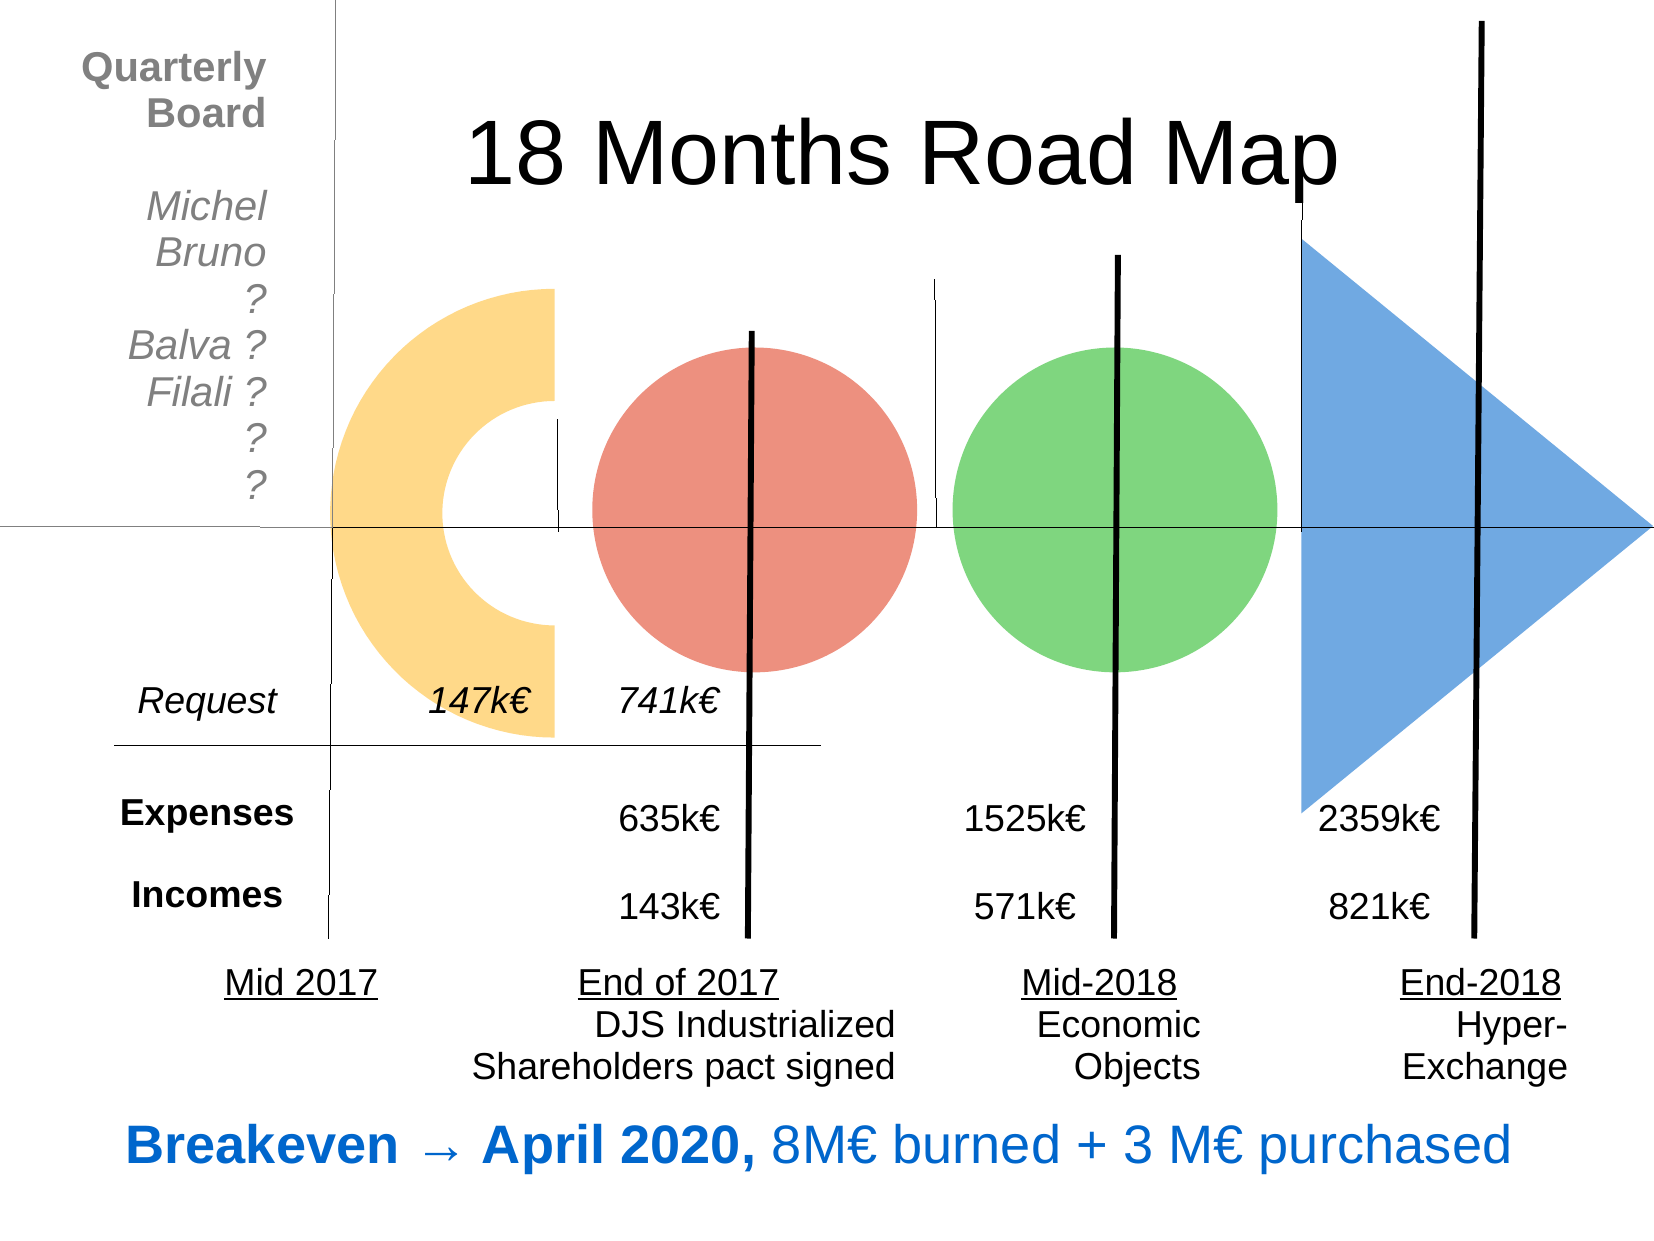

Quarterly Board
Michel
Bruno
?
Balva ?
Filali ?
?
?
18 Months Road Map
Request
147k€
741k€
Expenses
635k€
1525k€
2359k€
Incomes
143k€
571k€
821k€
Mid 2017
End of 2017
DJS Industrialized
Shareholders pact signed
Mid-2018
Economic Objects
End-2018
Hyper-Exchange
# Breakeven → April 2020, 8M€ burned + 3 M€ purchased